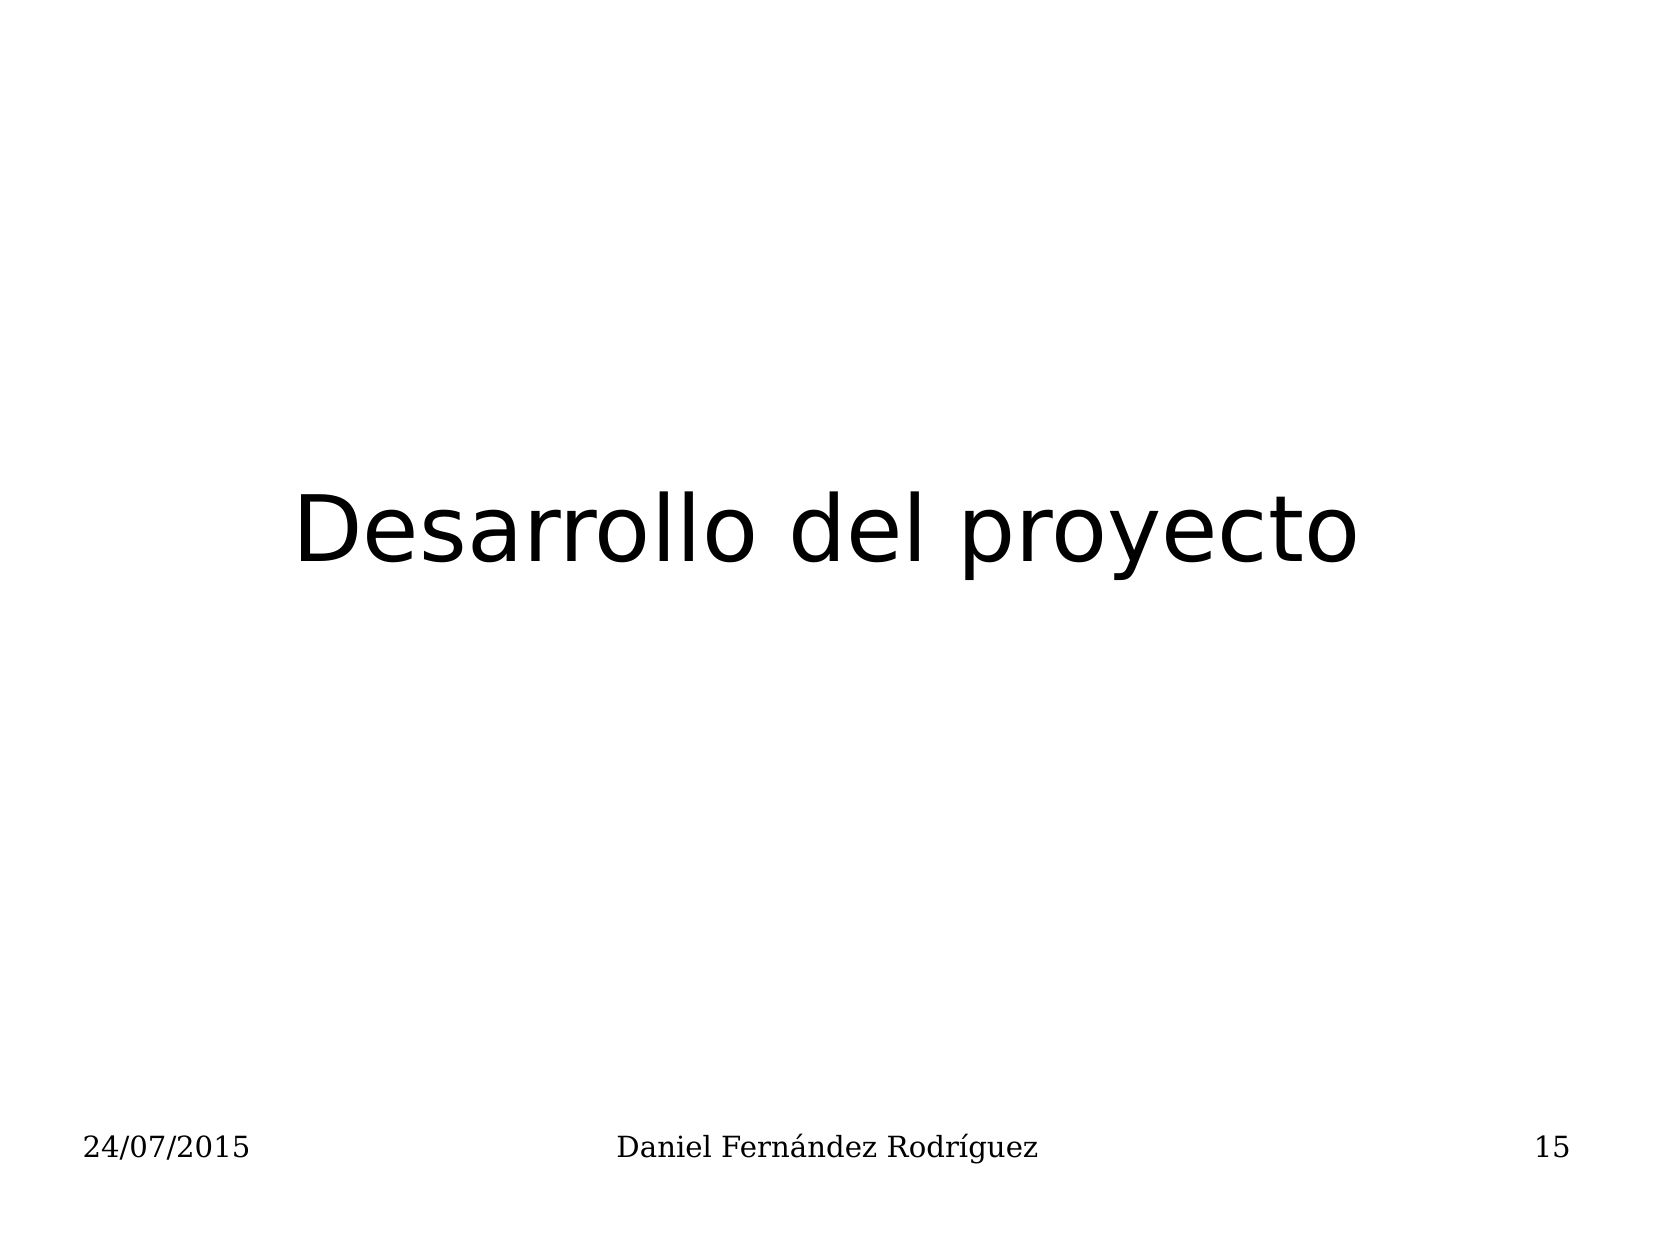

# Desarrollo del proyecto
24/07/2015
Daniel Fernández Rodríguez
15